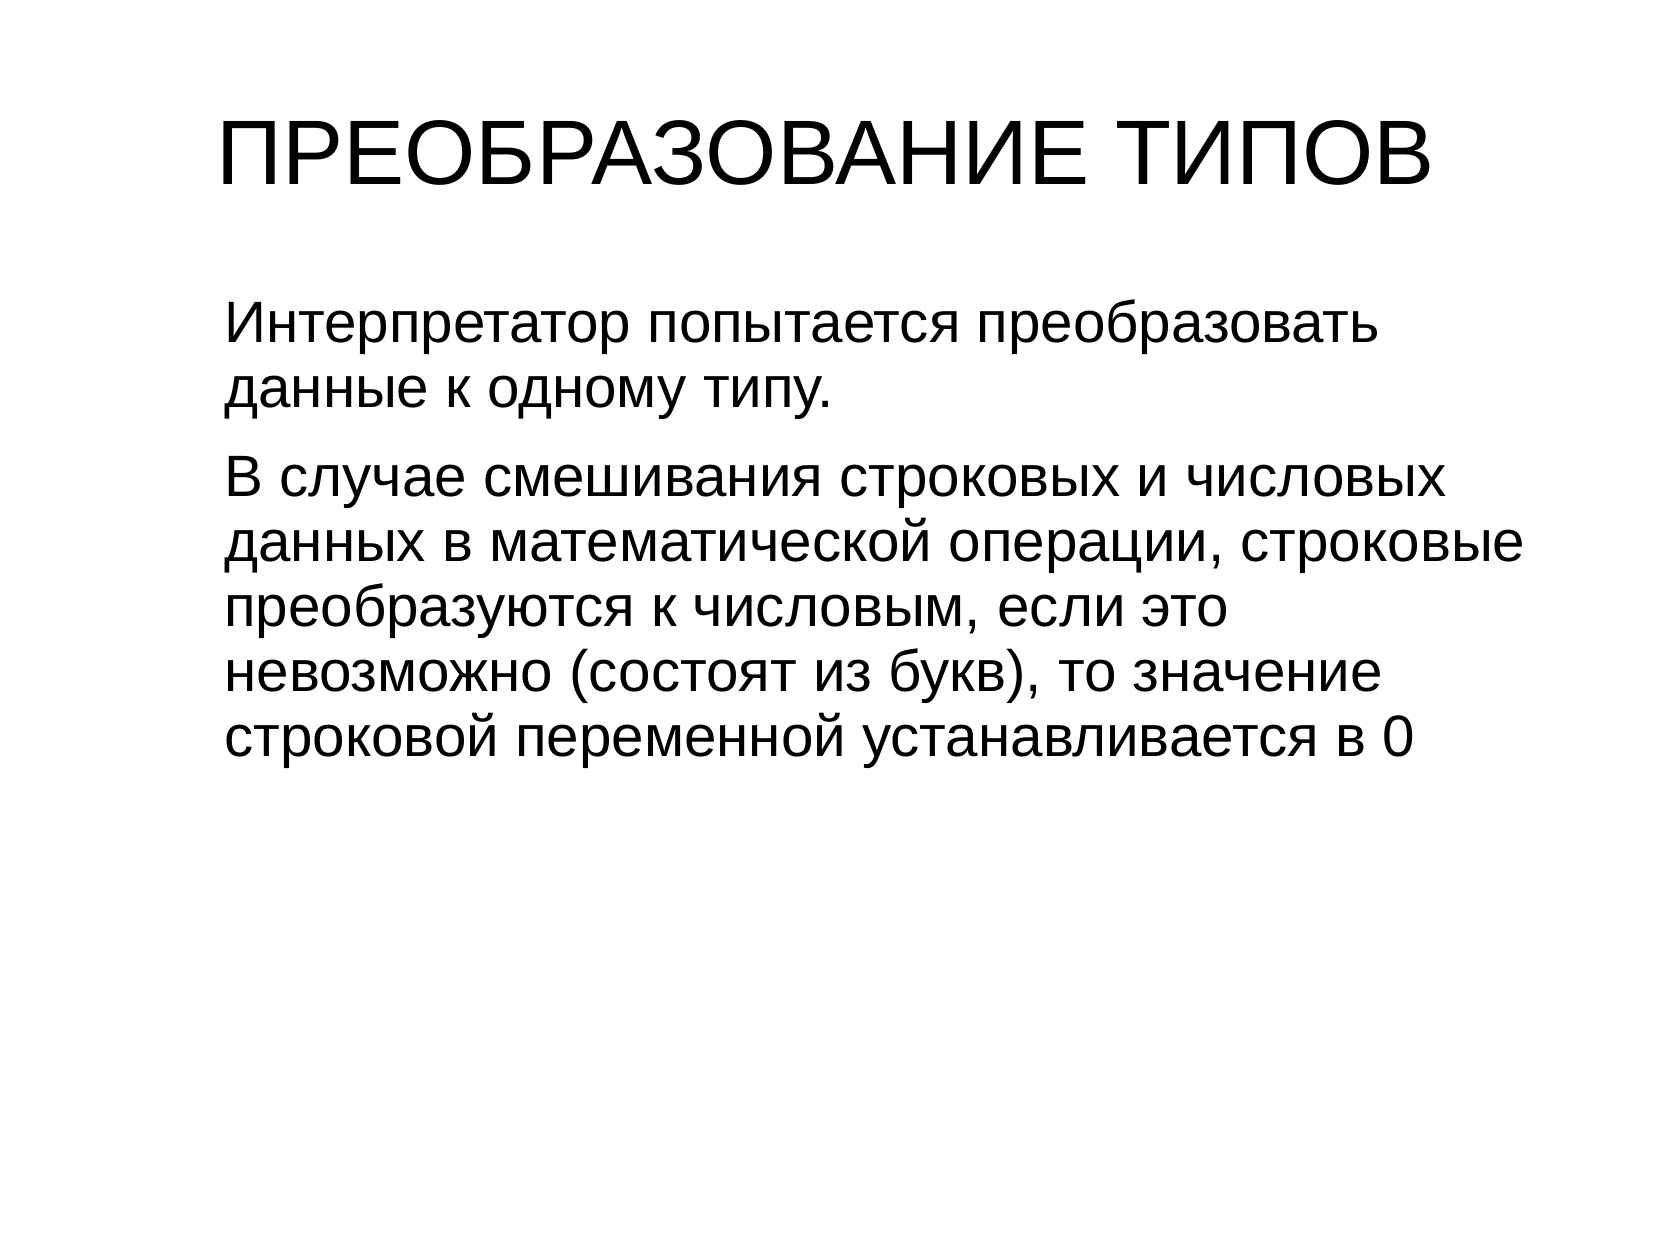

# ПРЕОБРАЗОВАНИЕ ТИПОВ
Интерпретатор попытается преобразовать данные к одному типу.
В случае смешивания строковых и числовых данных в математической операции, строковые преобразуются к числовым, если это невозможно (состоят из букв), то значение строковой переменной устанавливается в 0